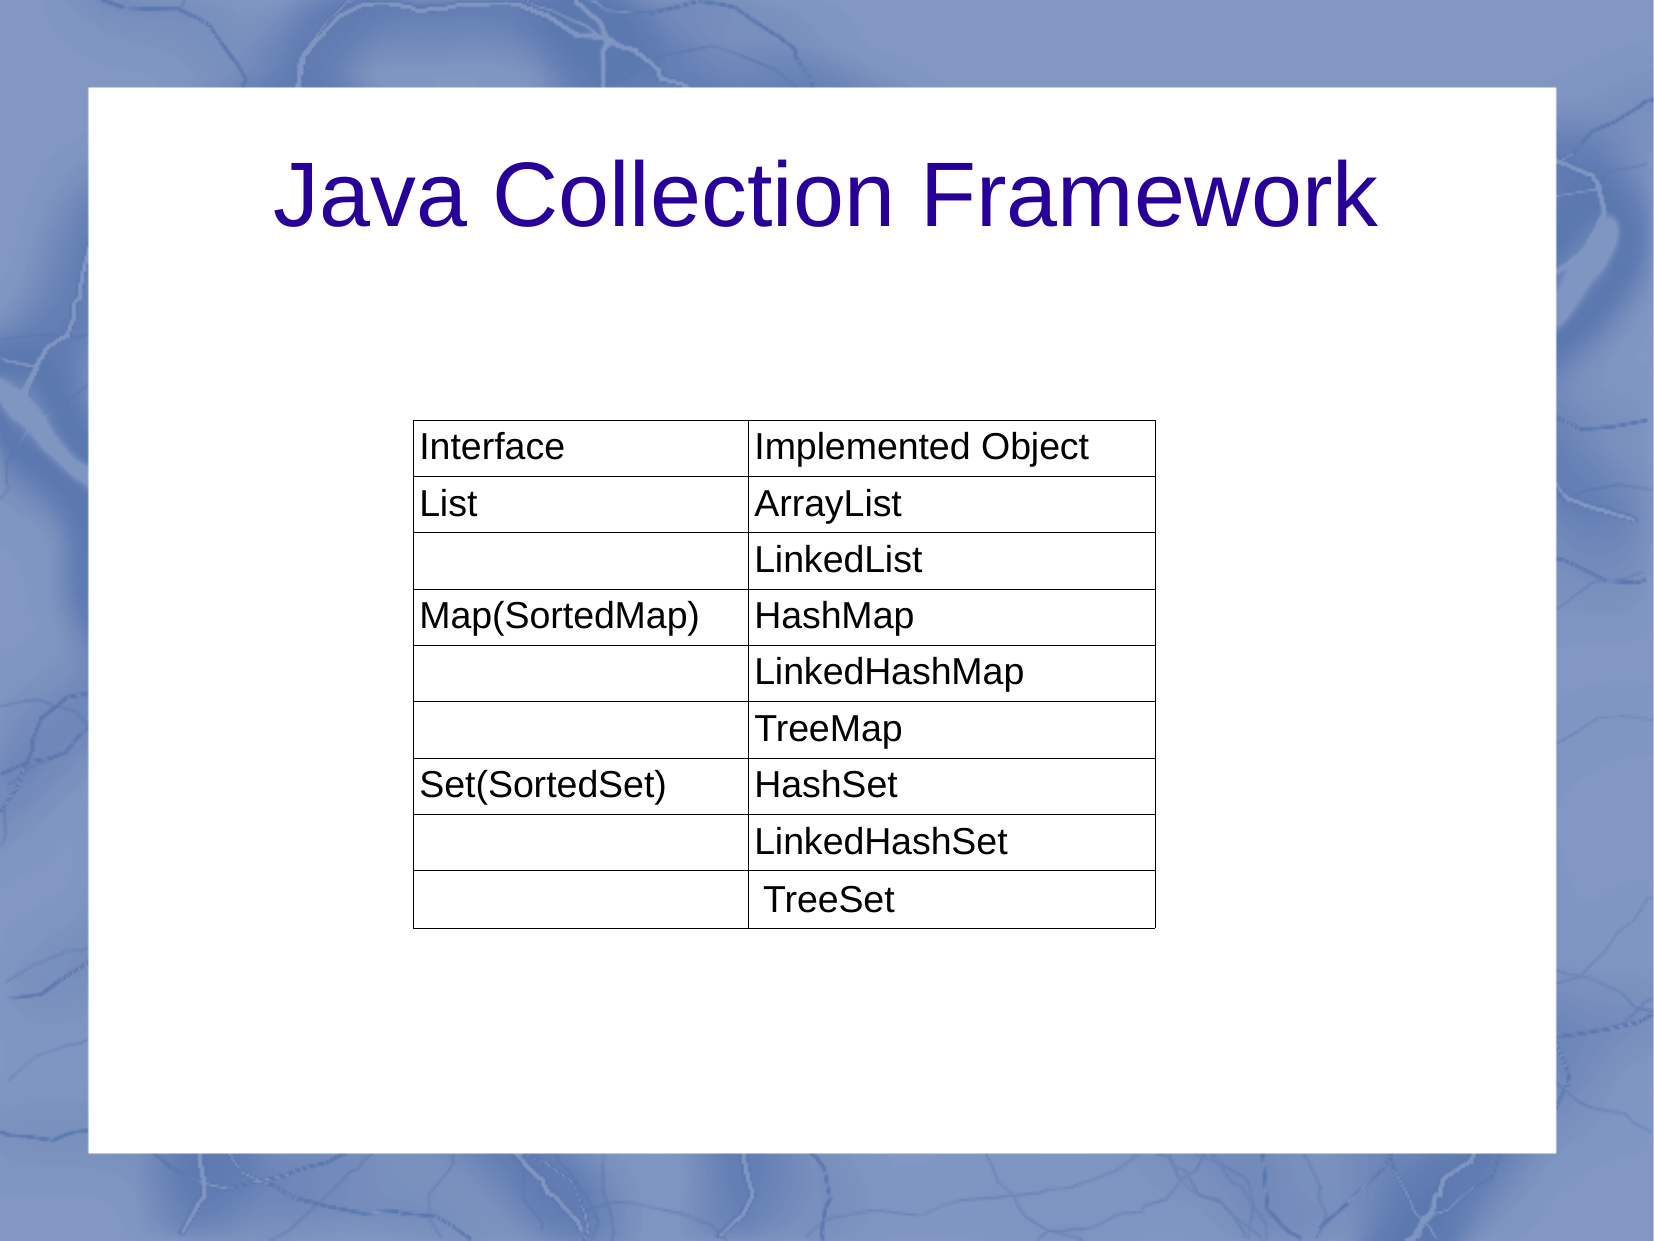

# Java Collection Framework
| Interface | Implemented Object |
| --- | --- |
| List | ArrayList |
| | LinkedList |
| Map(SortedMap) | HashMap |
| | LinkedHashMap |
| | TreeMap |
| Set(SortedSet) | HashSet |
| | LinkedHashSet |
| | TreeSet |